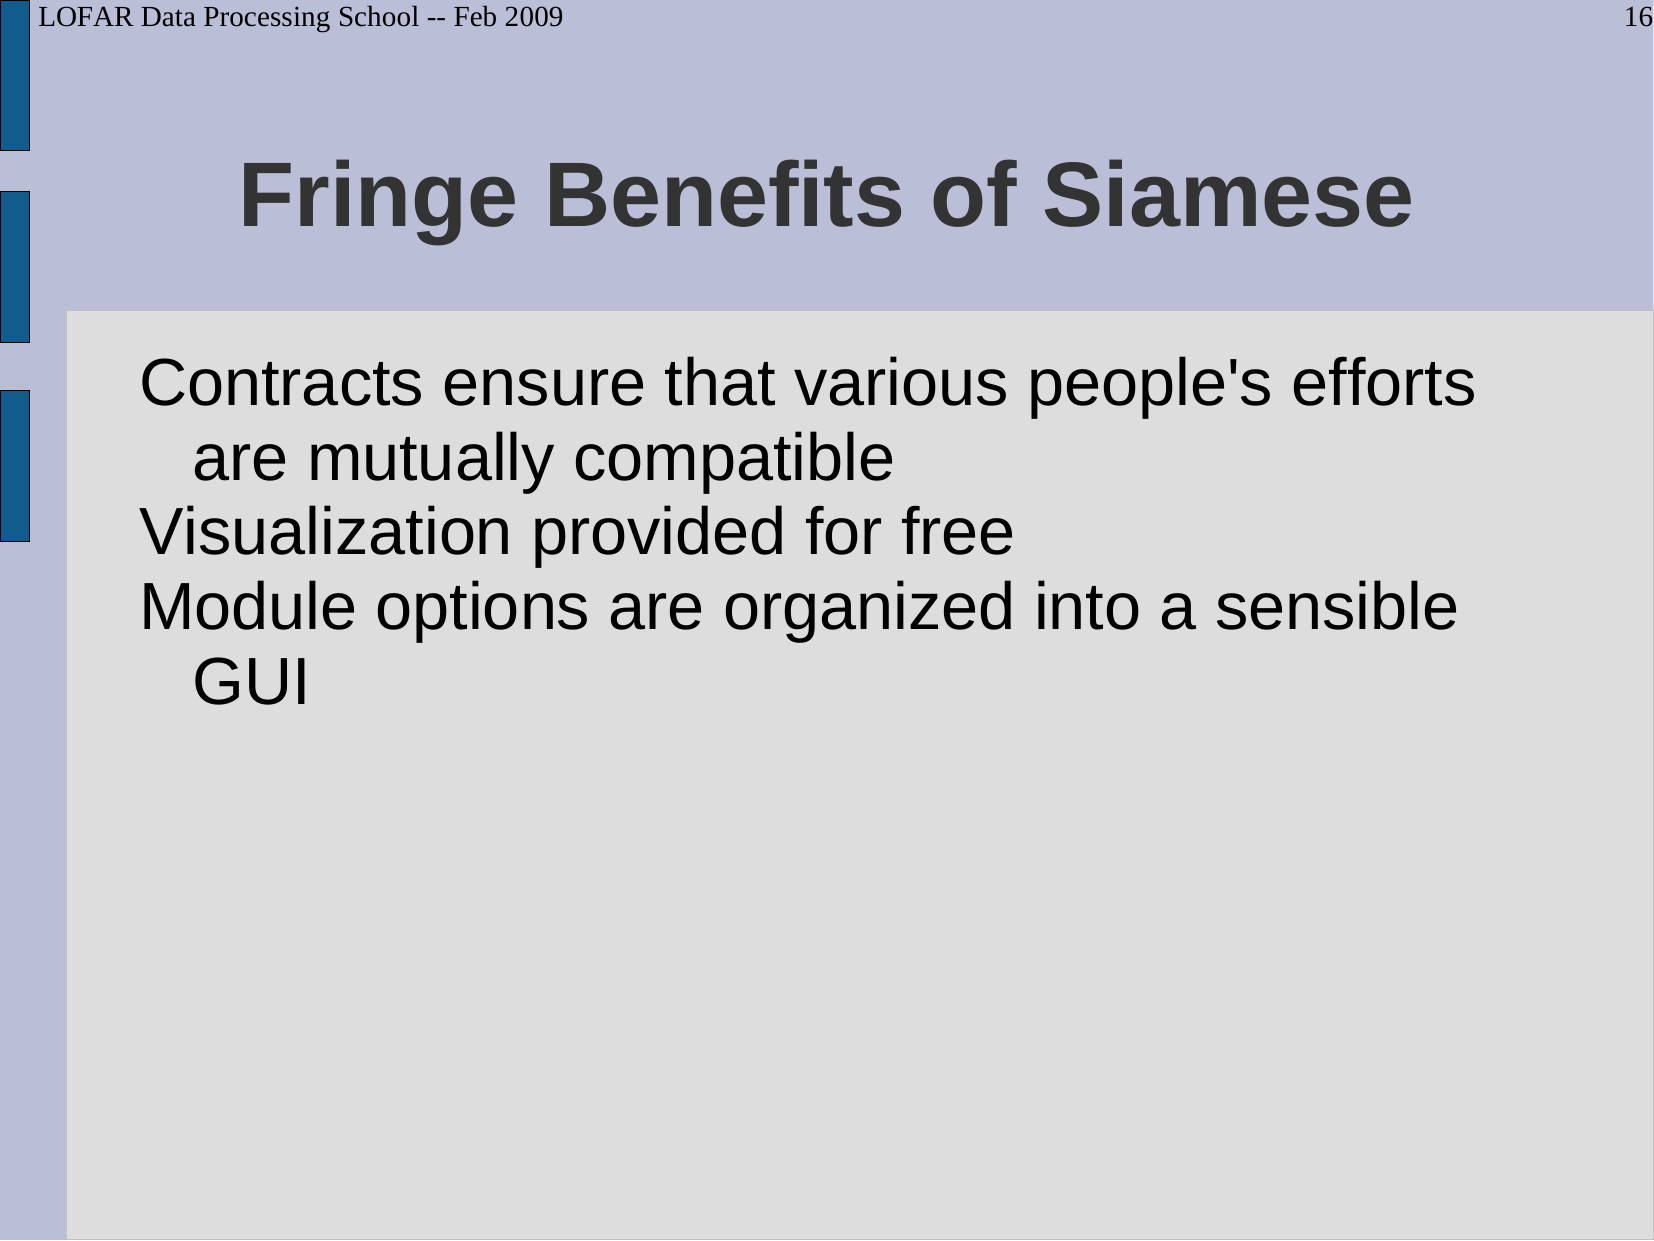

LOFAR Data Processing School -- Feb 2009
16
# Fringe Benefits of Siamese
Contracts ensure that various people's efforts are mutually compatible
Visualization provided for free
Module options are organized into a sensible GUI